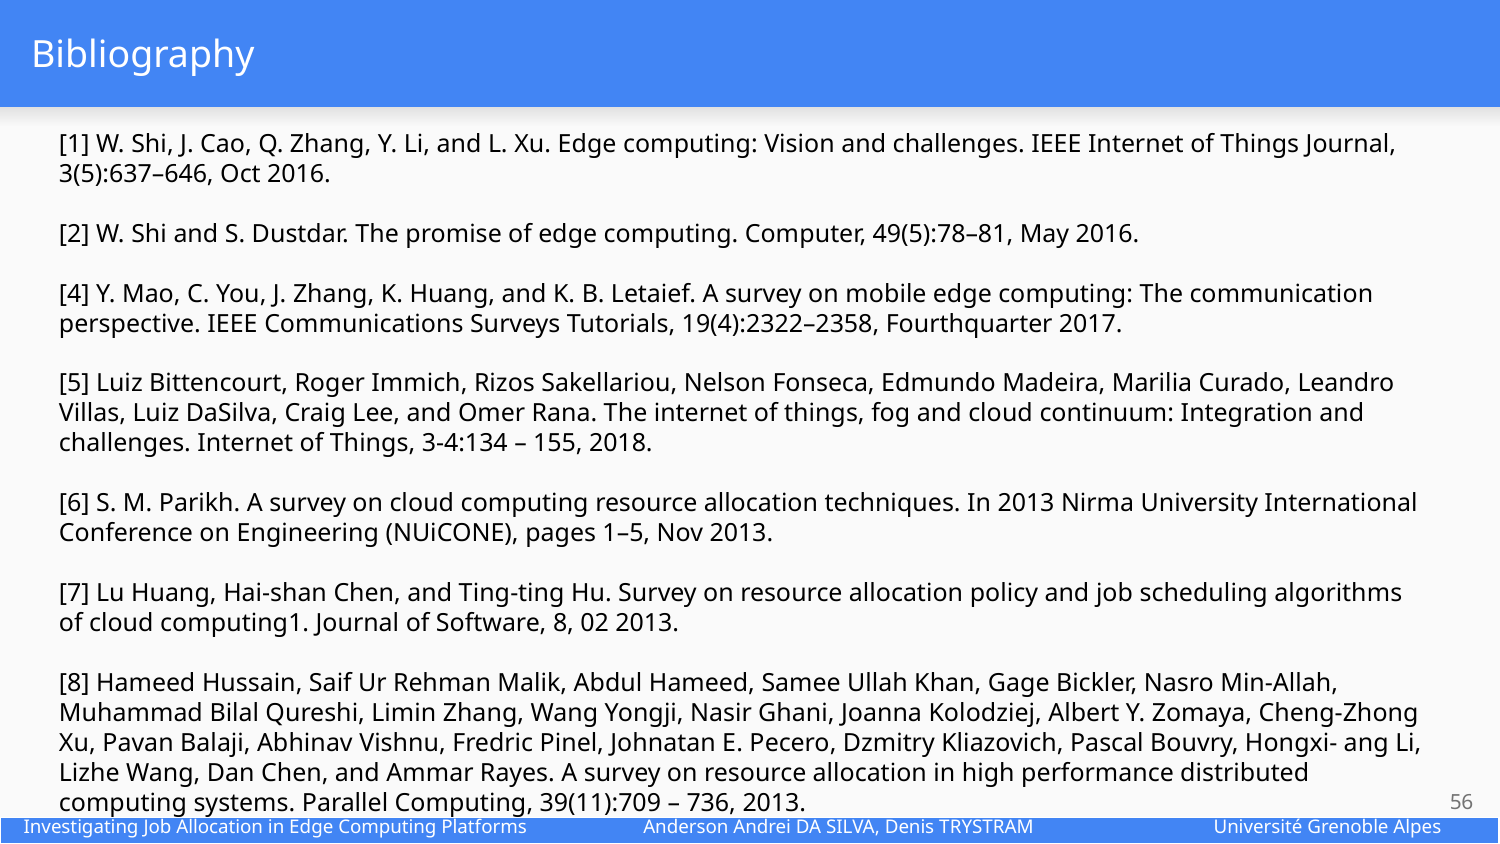

# Bibliography
[1] W. Shi, J. Cao, Q. Zhang, Y. Li, and L. Xu. Edge computing: Vision and challenges. IEEE Internet of Things Journal, 3(5):637–646, Oct 2016.
[2] W. Shi and S. Dustdar. The promise of edge computing. Computer, 49(5):78–81, May 2016.
[4] Y. Mao, C. You, J. Zhang, K. Huang, and K. B. Letaief. A survey on mobile edge computing: The communication perspective. IEEE Communications Surveys Tutorials, 19(4):2322–2358, Fourthquarter 2017.
[5] Luiz Bittencourt, Roger Immich, Rizos Sakellariou, Nelson Fonseca, Edmundo Madeira, Marilia Curado, Leandro Villas, Luiz DaSilva, Craig Lee, and Omer Rana. The internet of things, fog and cloud continuum: Integration and challenges. Internet of Things, 3-4:134 – 155, 2018.
[6] S. M. Parikh. A survey on cloud computing resource allocation techniques. In 2013 Nirma University International Conference on Engineering (NUiCONE), pages 1–5, Nov 2013.
[7] Lu Huang, Hai-shan Chen, and Ting-ting Hu. Survey on resource allocation policy and job scheduling algorithms of cloud computing1. Journal of Software, 8, 02 2013.
[8] Hameed Hussain, Saif Ur Rehman Malik, Abdul Hameed, Samee Ullah Khan, Gage Bickler, Nasro Min-Allah, Muhammad Bilal Qureshi, Limin Zhang, Wang Yongji, Nasir Ghani, Joanna Kolodziej, Albert Y. Zomaya, Cheng-Zhong Xu, Pavan Balaji, Abhinav Vishnu, Fredric Pinel, Johnatan E. Pecero, Dzmitry Kliazovich, Pascal Bouvry, Hongxi- ang Li, Lizhe Wang, Dan Chen, and Ammar Rayes. A survey on resource allocation in high performance distributed computing systems. Parallel Computing, 39(11):709 – 736, 2013.
Investigating Job Allocation in Edge Computing Platforms
Anderson Andrei DA SILVA, Denis TRYSTRAM
Université Grenoble Alpes